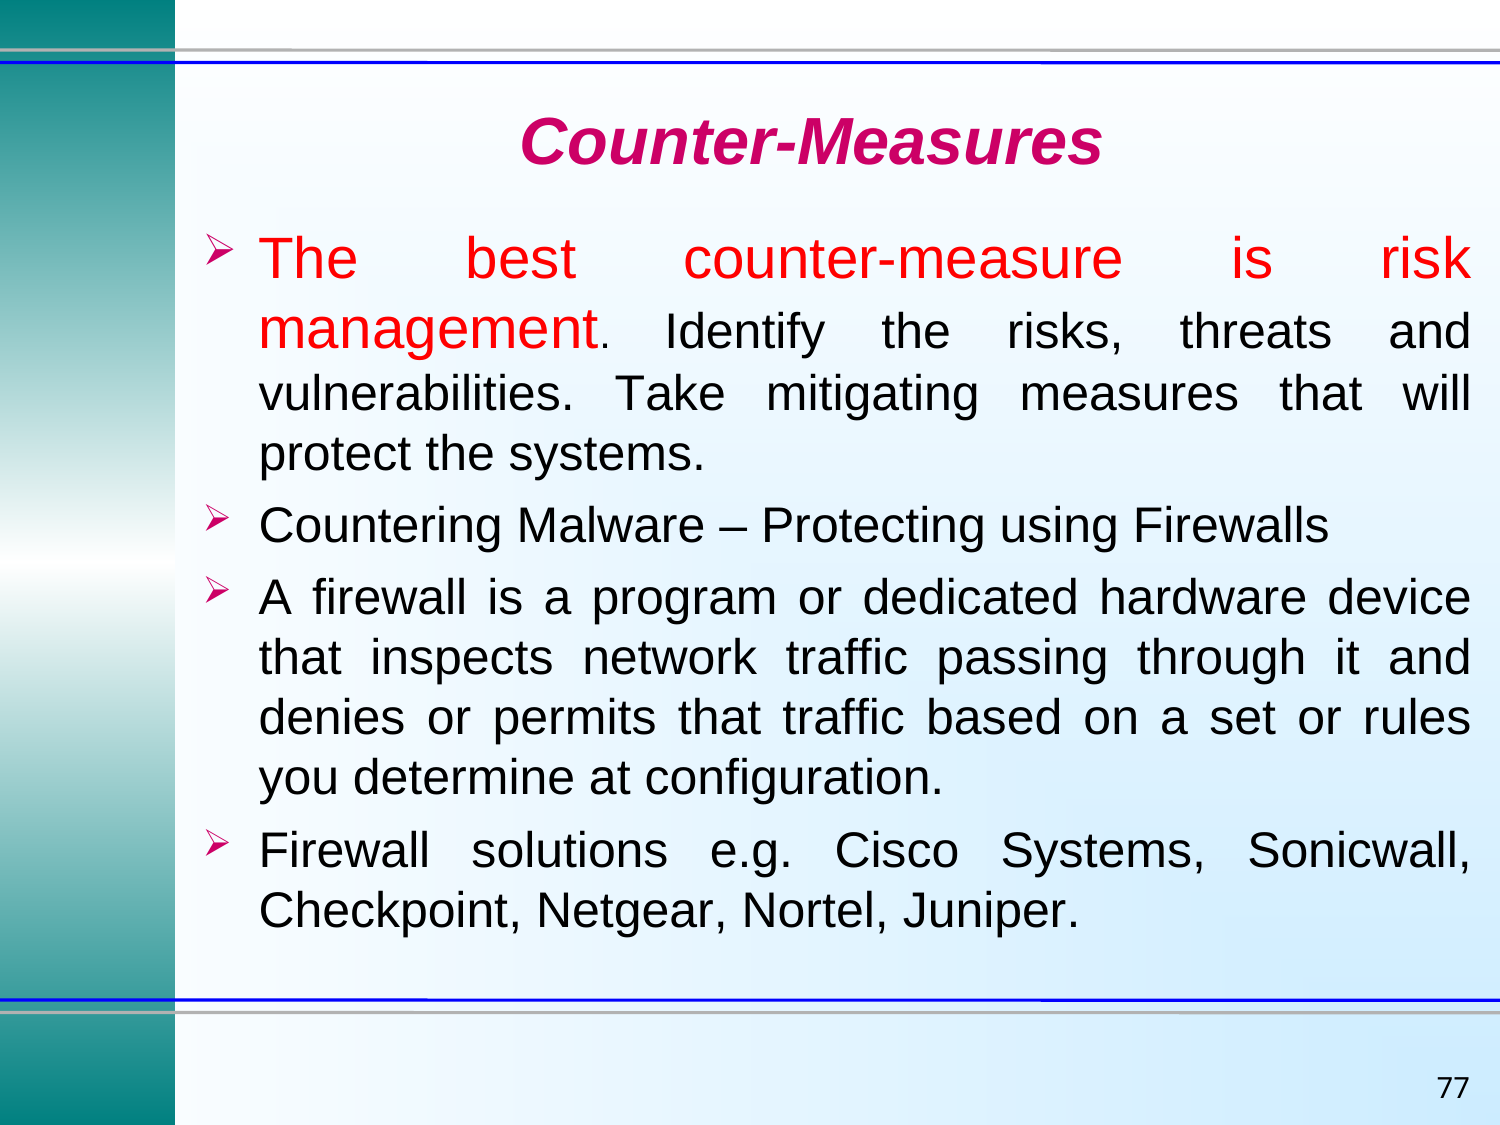

Counter-Measures
The best counter-measure is risk management. Identify the risks, threats and vulnerabilities. Take mitigating measures that will protect the systems.
Countering Malware – Protecting using Firewalls
A firewall is a program or dedicated hardware device that inspects network traffic passing through it and denies or permits that traffic based on a set or rules you determine at configuration.
Firewall solutions e.g. Cisco Systems, Sonicwall, Checkpoint, Netgear, Nortel, Juniper.